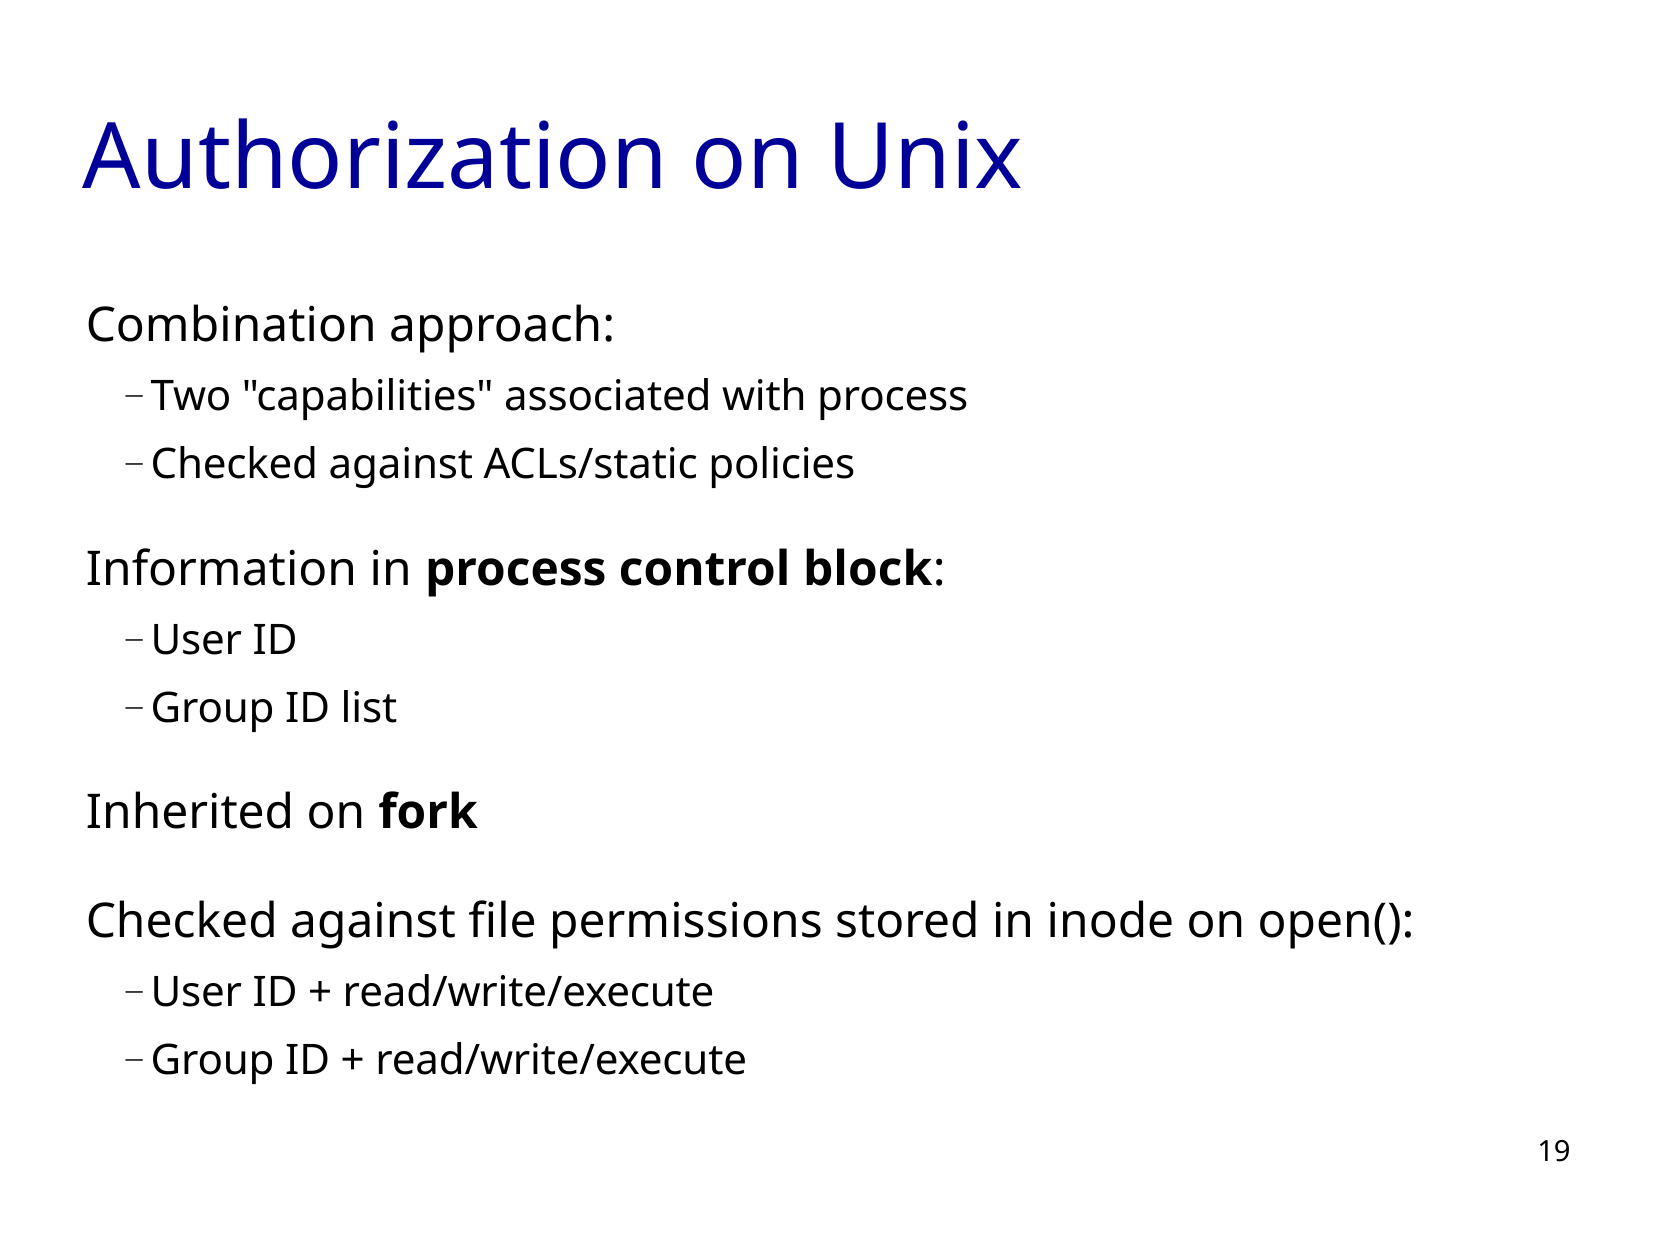

# Authorization on Unix
Combination approach:
Two "capabilities" associated with process
Checked against ACLs/static policies
Information in process control block:
User ID
Group ID list
Inherited on fork
Checked against file permissions stored in inode on open():
User ID + read/write/execute
Group ID + read/write/execute
19